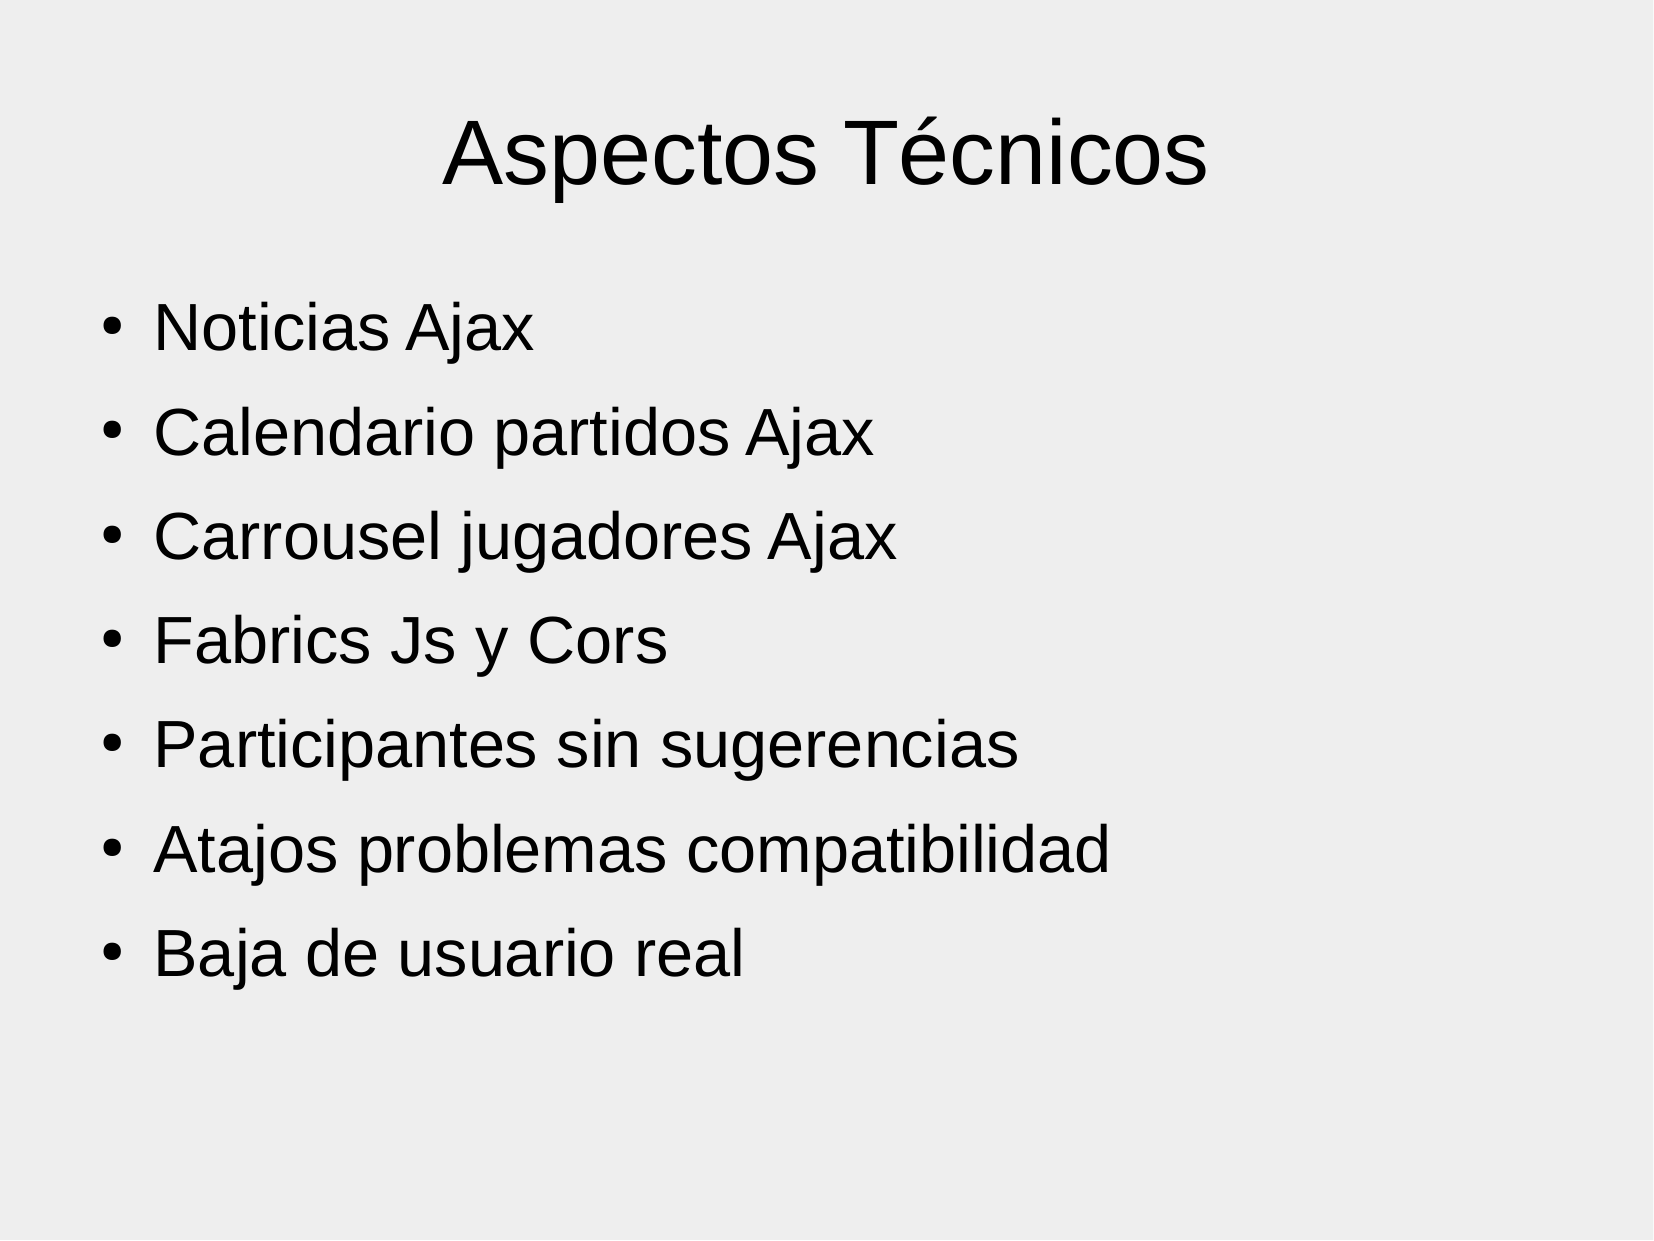

# Aspectos Técnicos
Noticias Ajax
Calendario partidos Ajax
Carrousel jugadores Ajax
Fabrics Js y Cors
Participantes sin sugerencias
Atajos problemas compatibilidad
Baja de usuario real